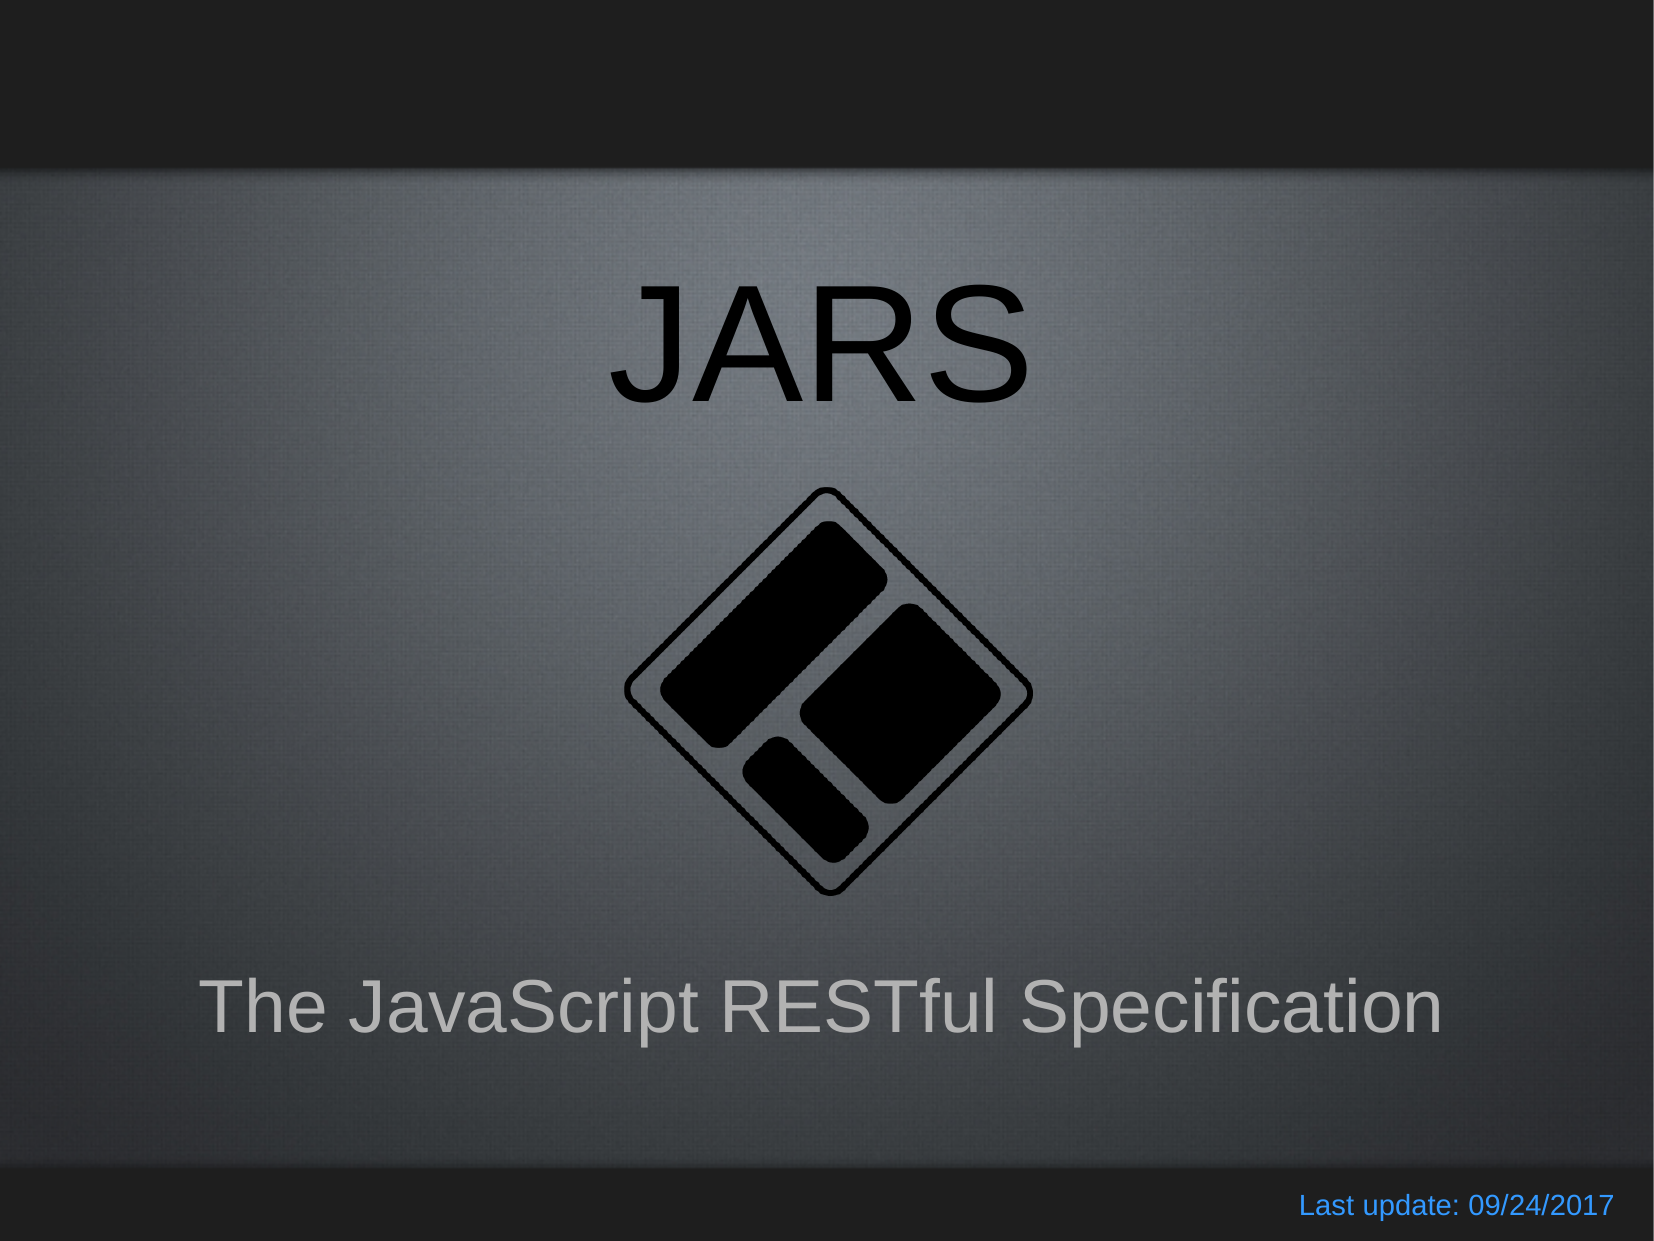

JARS
The JavaScript RESTful Specification
Last update: 09/24/2017